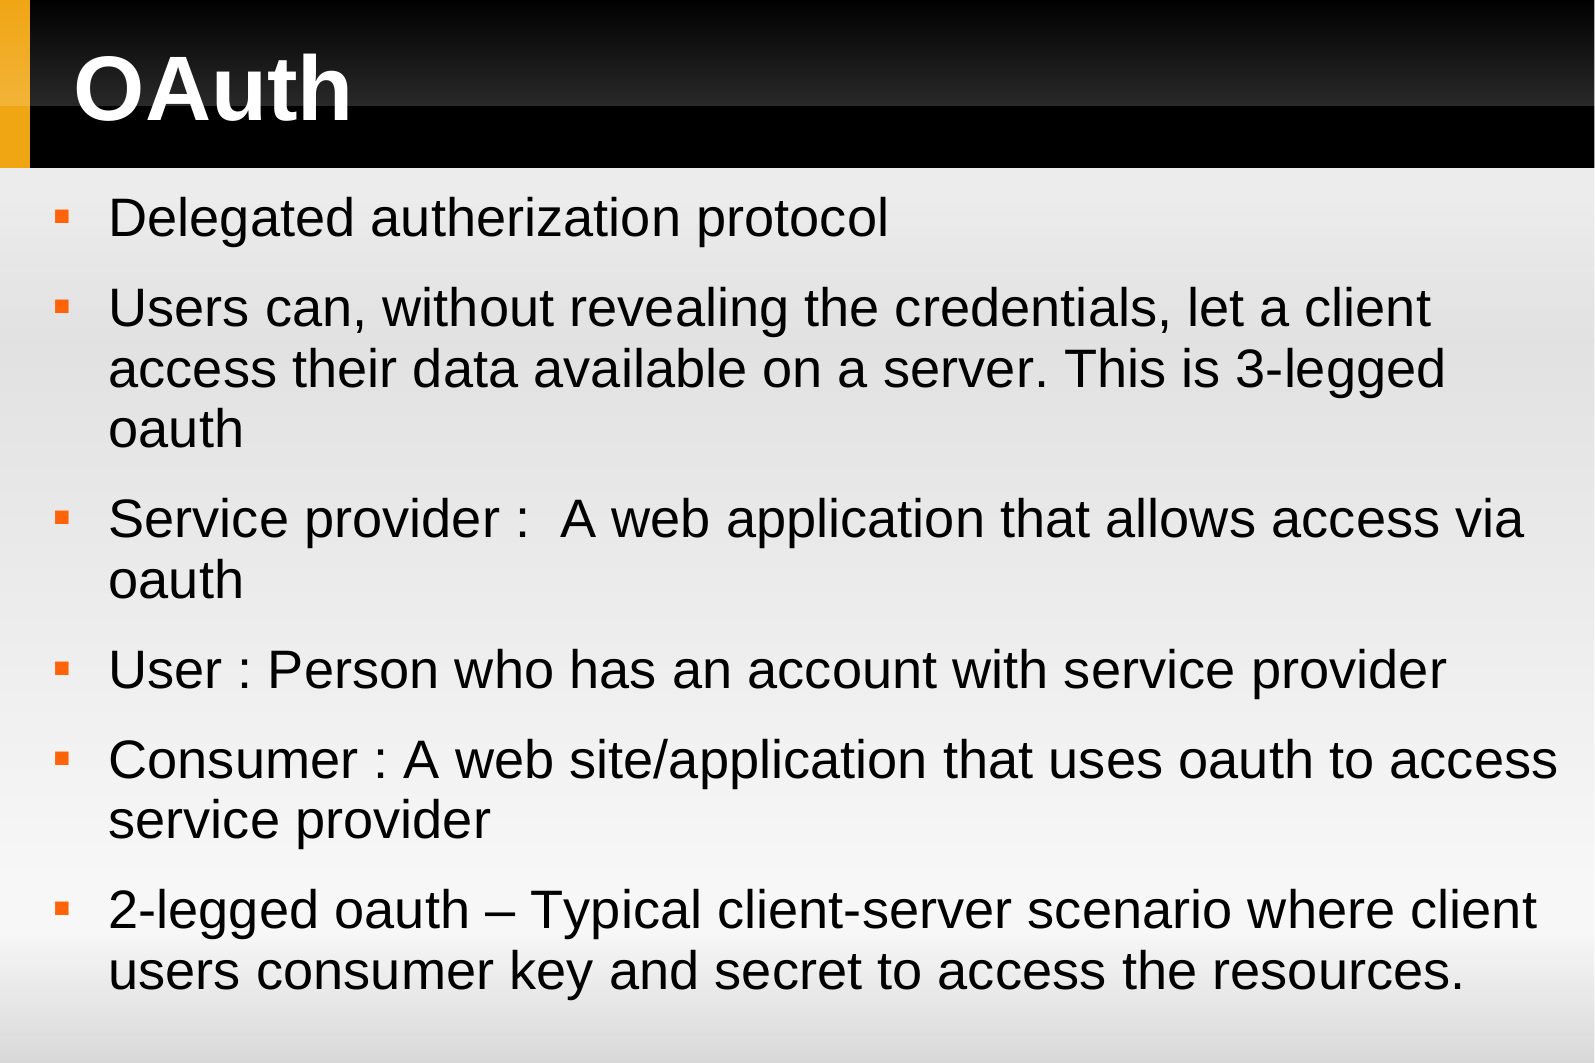

# OAuth
Delegated autherization protocol
Users can, without revealing the credentials, let a client access their data available on a server. This is 3-legged oauth
Service provider : A web application that allows access via oauth
User : Person who has an account with service provider
Consumer : A web site/application that uses oauth to access service provider
2-legged oauth – Typical client-server scenario where client users consumer key and secret to access the resources.